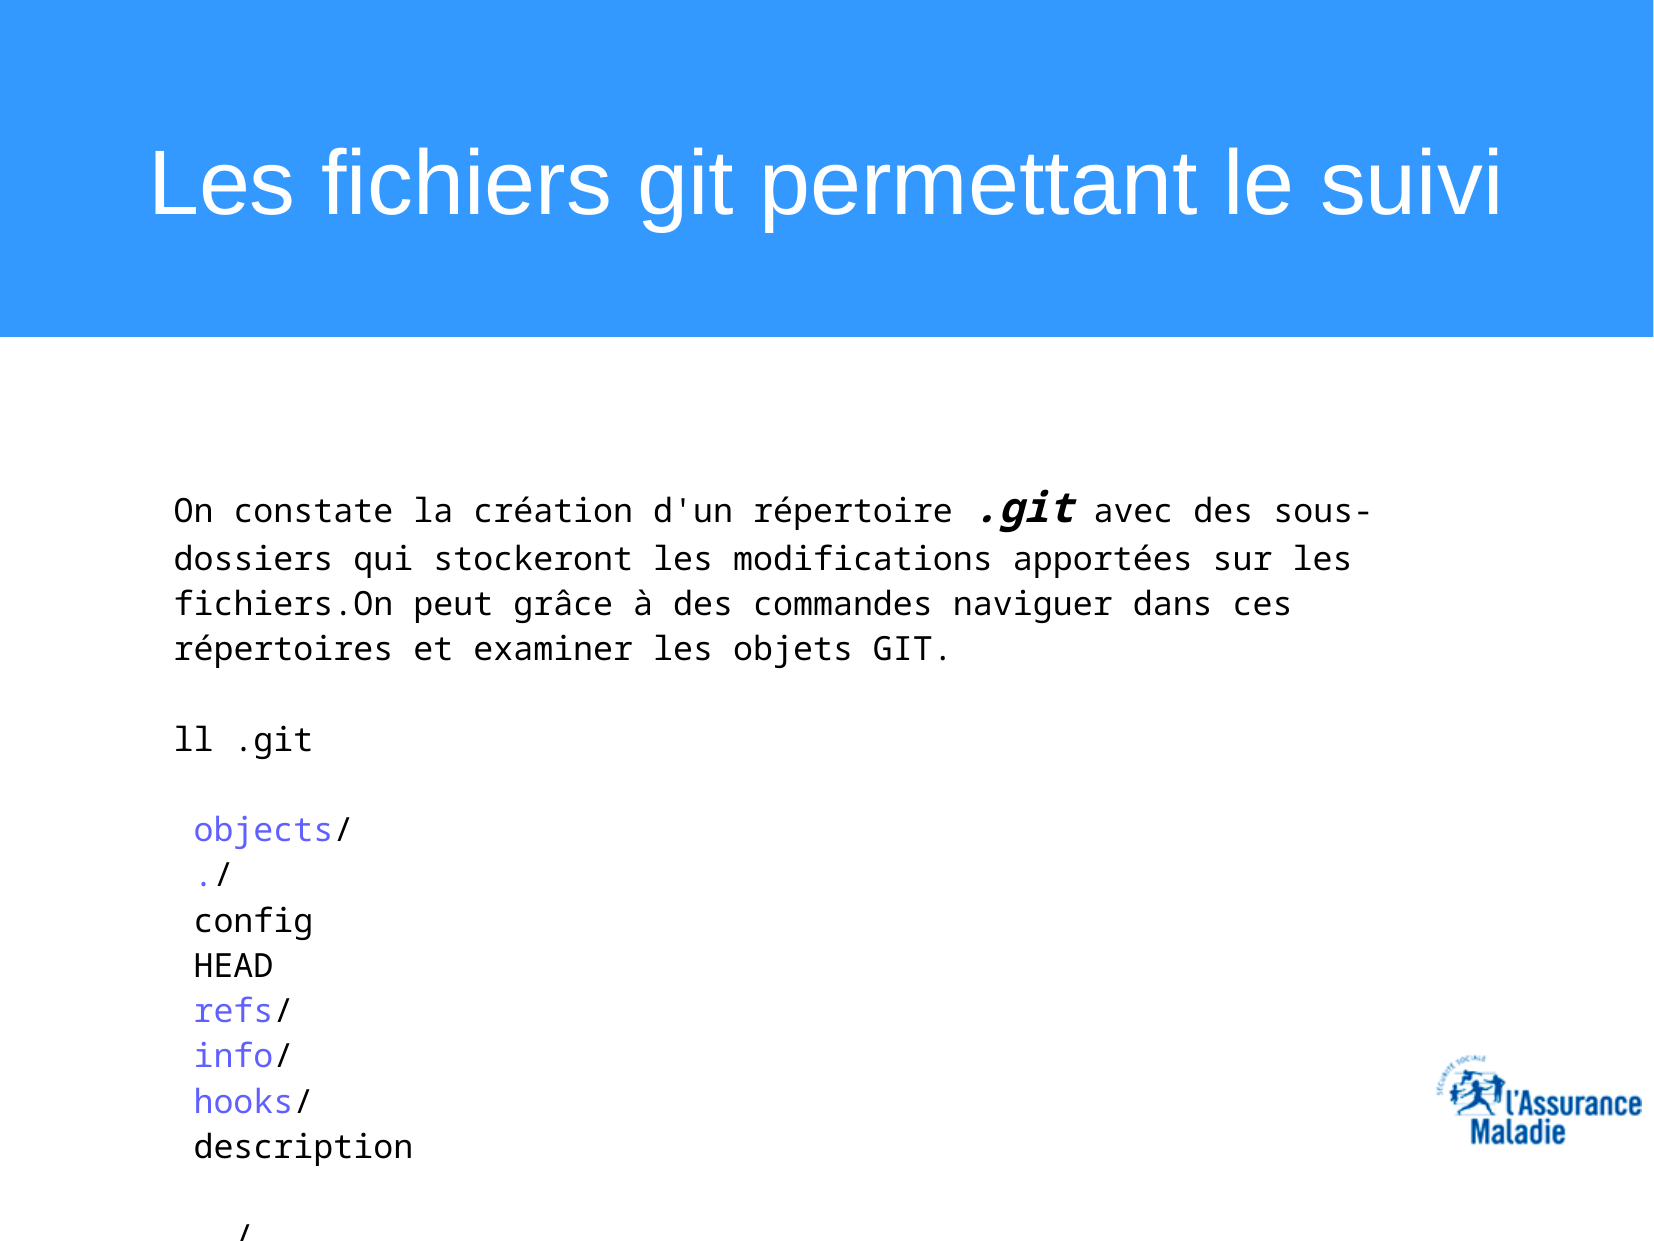

# Les fichiers git permettant le suivi
On constate la création d'un répertoire .git avec des sous-dossiers qui stockeront les modifications apportées sur les fichiers.On peut grâce à des commandes naviguer dans ces répertoires et examiner les objets GIT.
ll .git
 objects/
 ./
 config
 HEAD
 refs/
 info/
 hooks/
 description
 ../